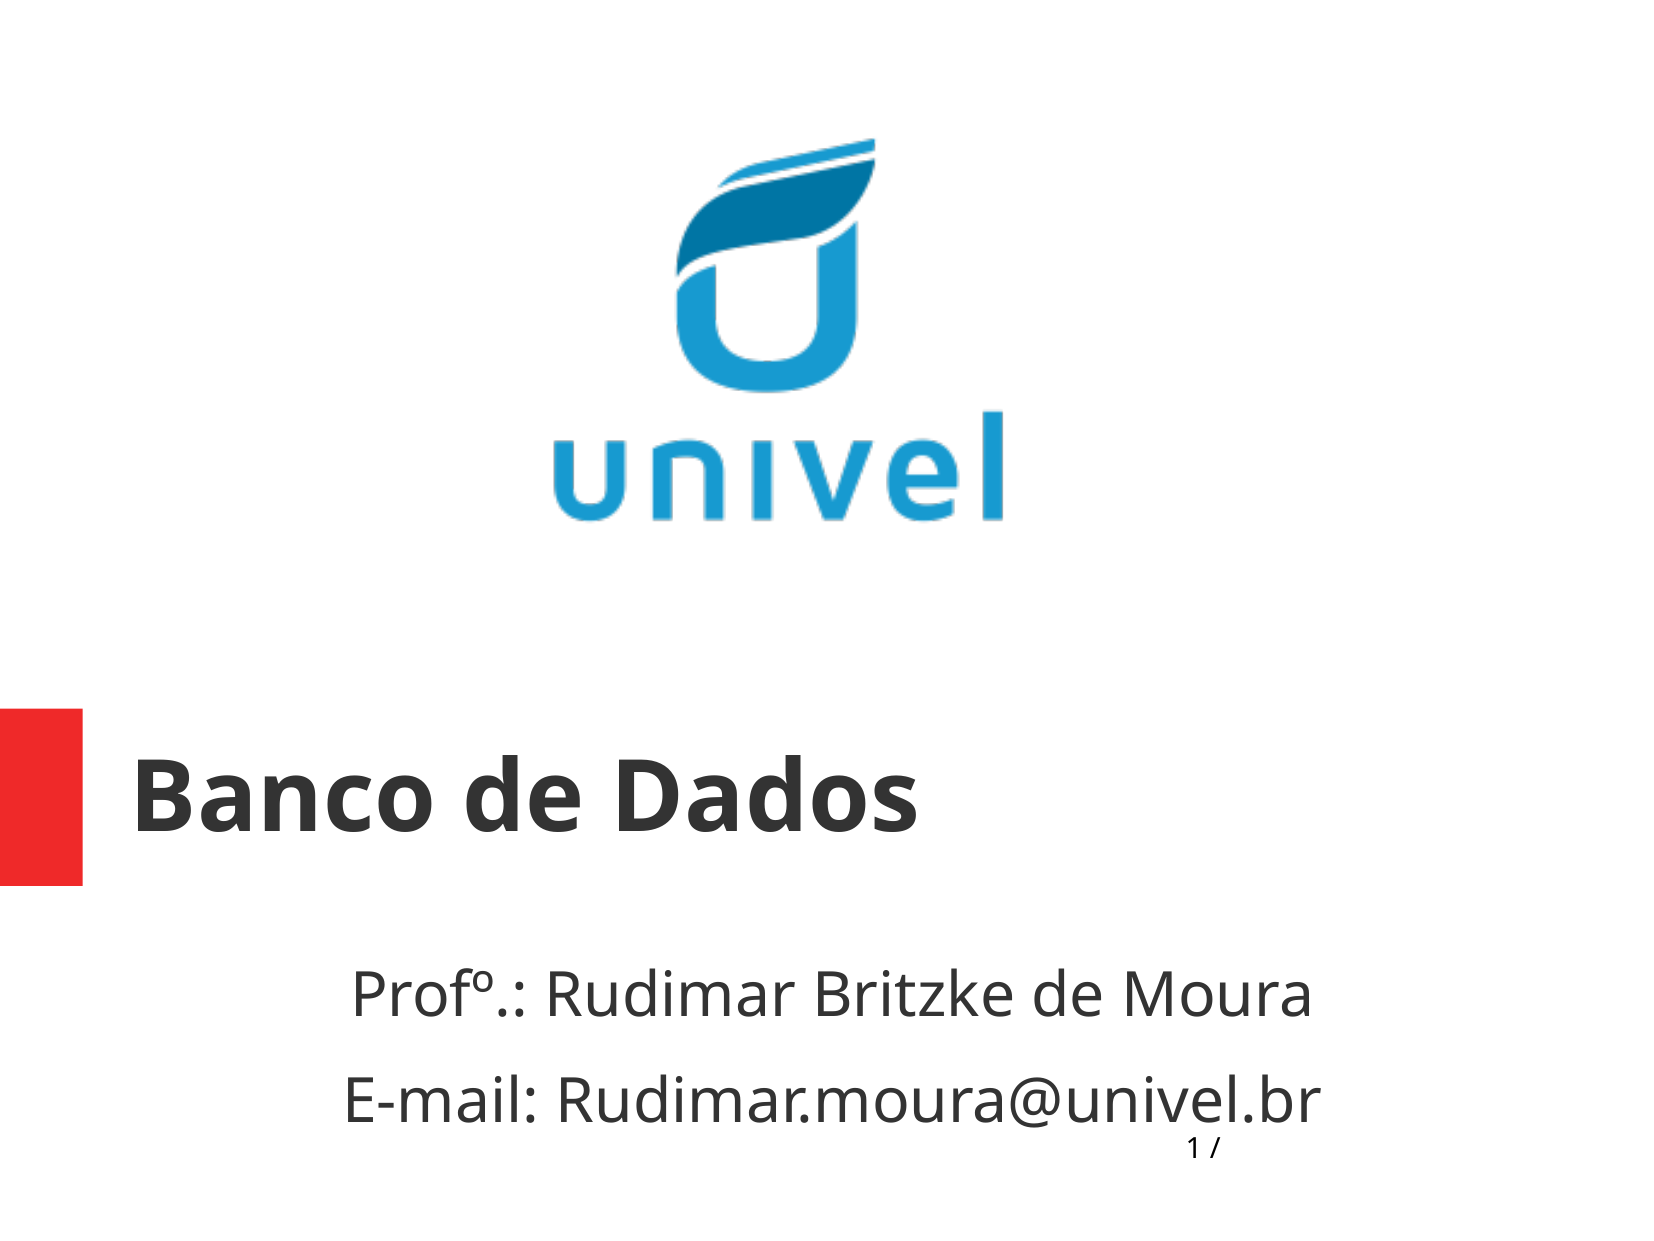

# Banco de Dados
Profº.: Rudimar Britzke de Moura
E-mail: Rudimar.moura@univel.br